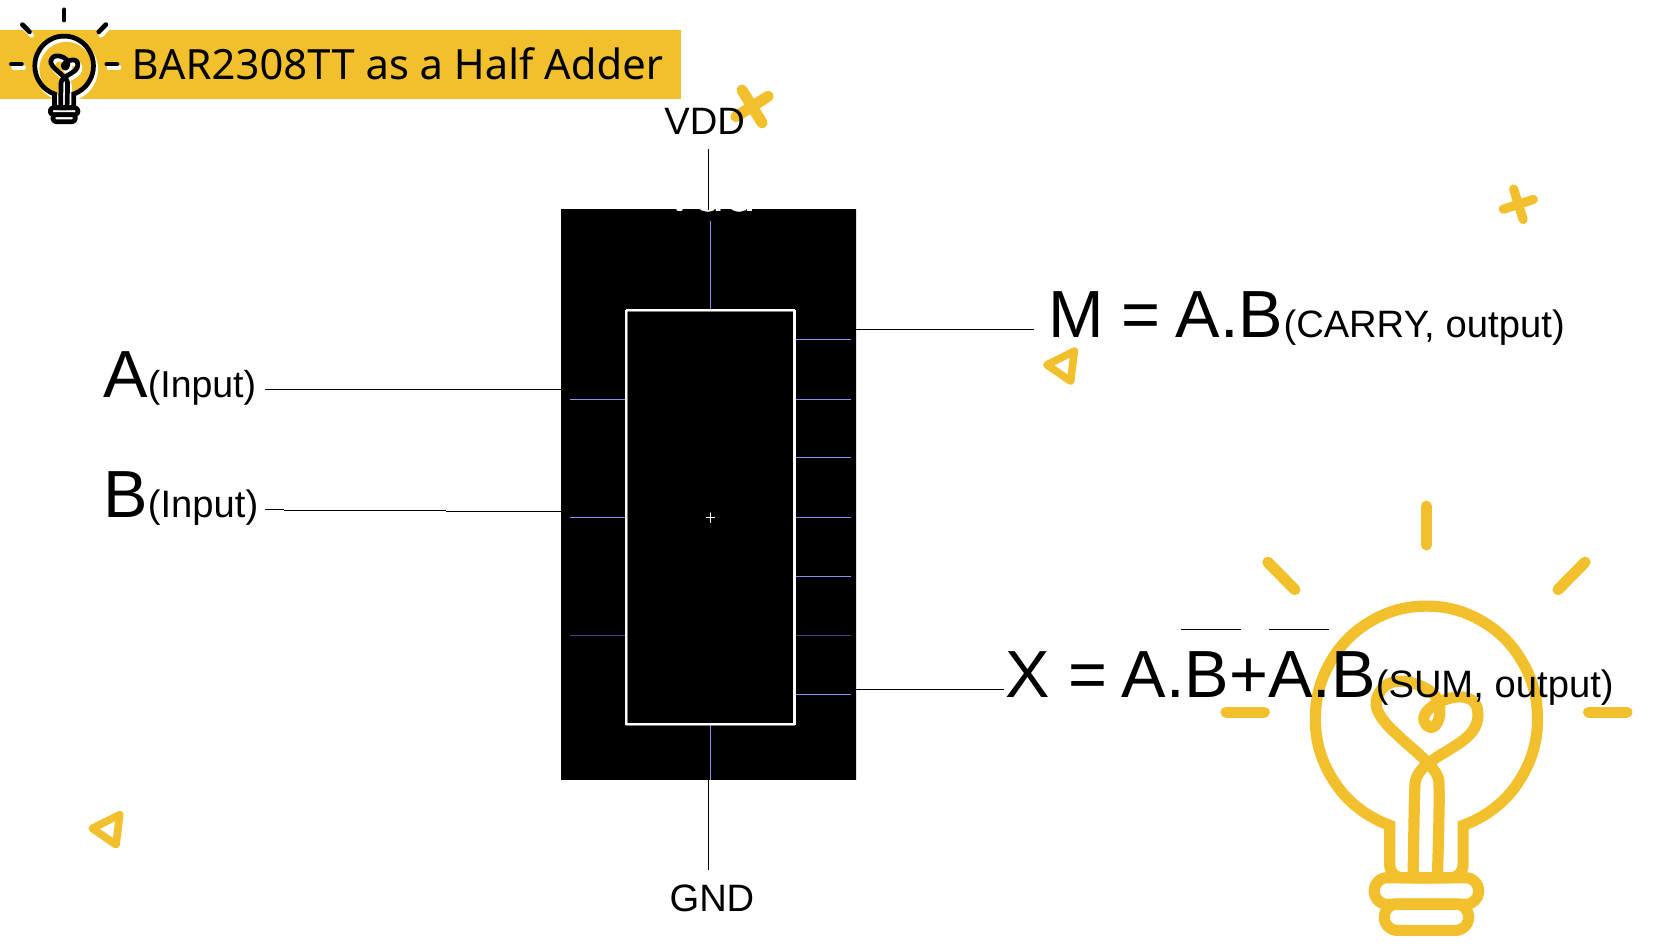

# BAR2308TT as a Half Adder
VDD
M = A.B(CARRY, output)
A(Input)
B(Input)
X = A.B+A.B(SUM, output)
GND